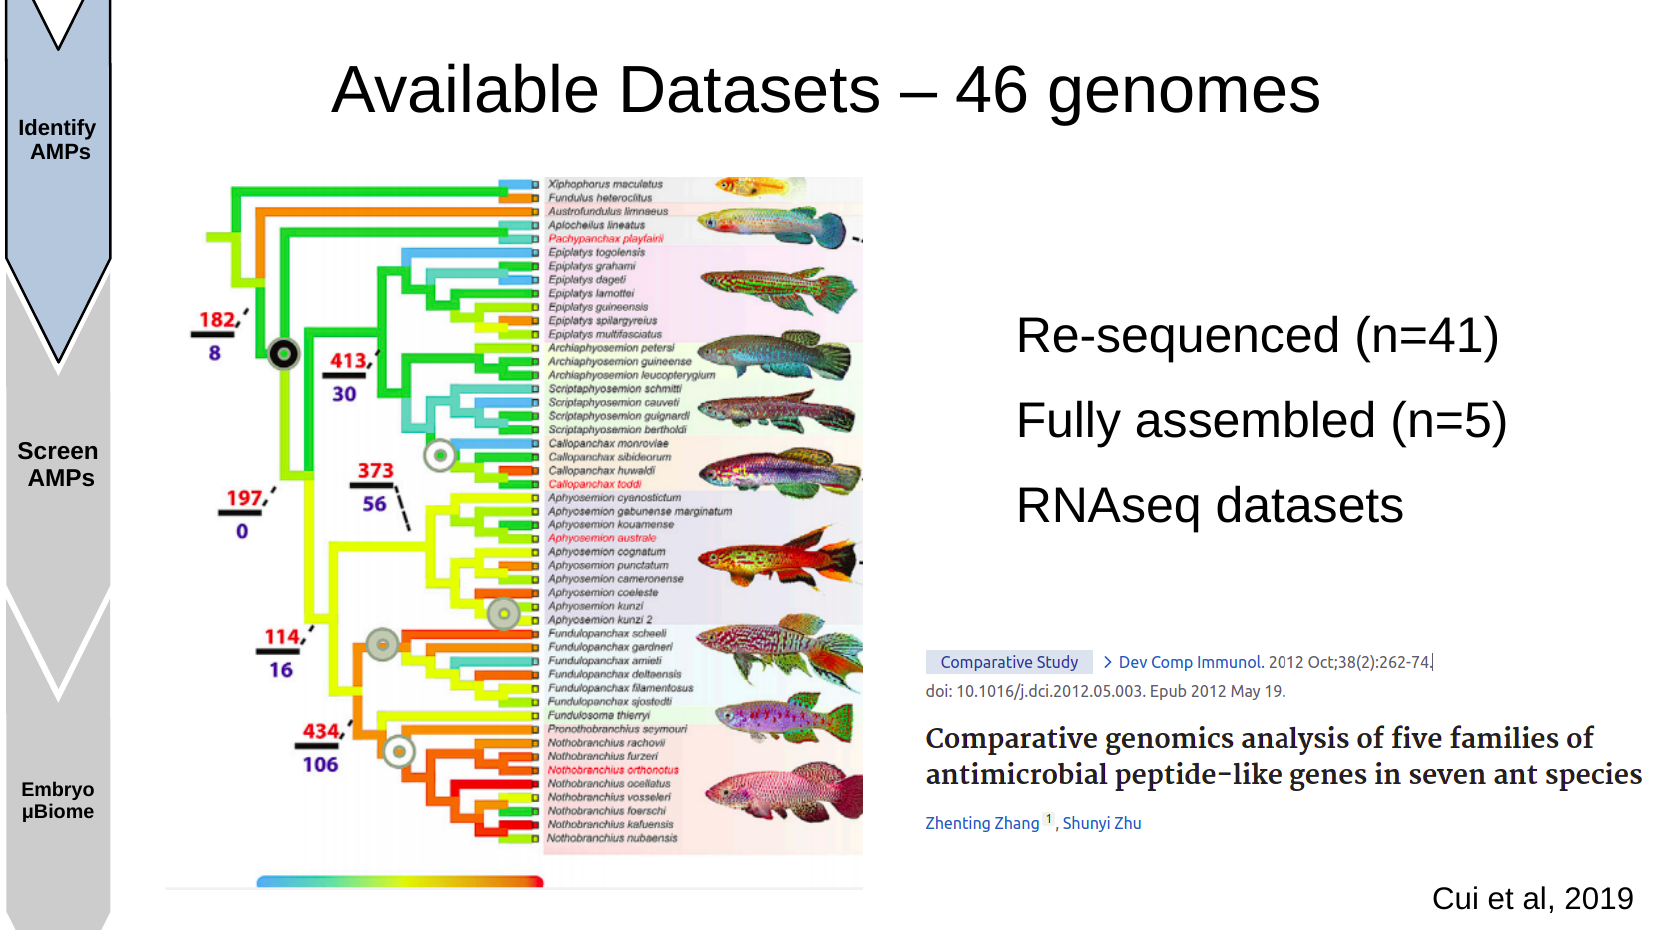

# Available Datasets – 46 genomes
Re-sequenced (n=41)
Fully assembled (n=5)
RNAseq datasets
Cui et al, 2019